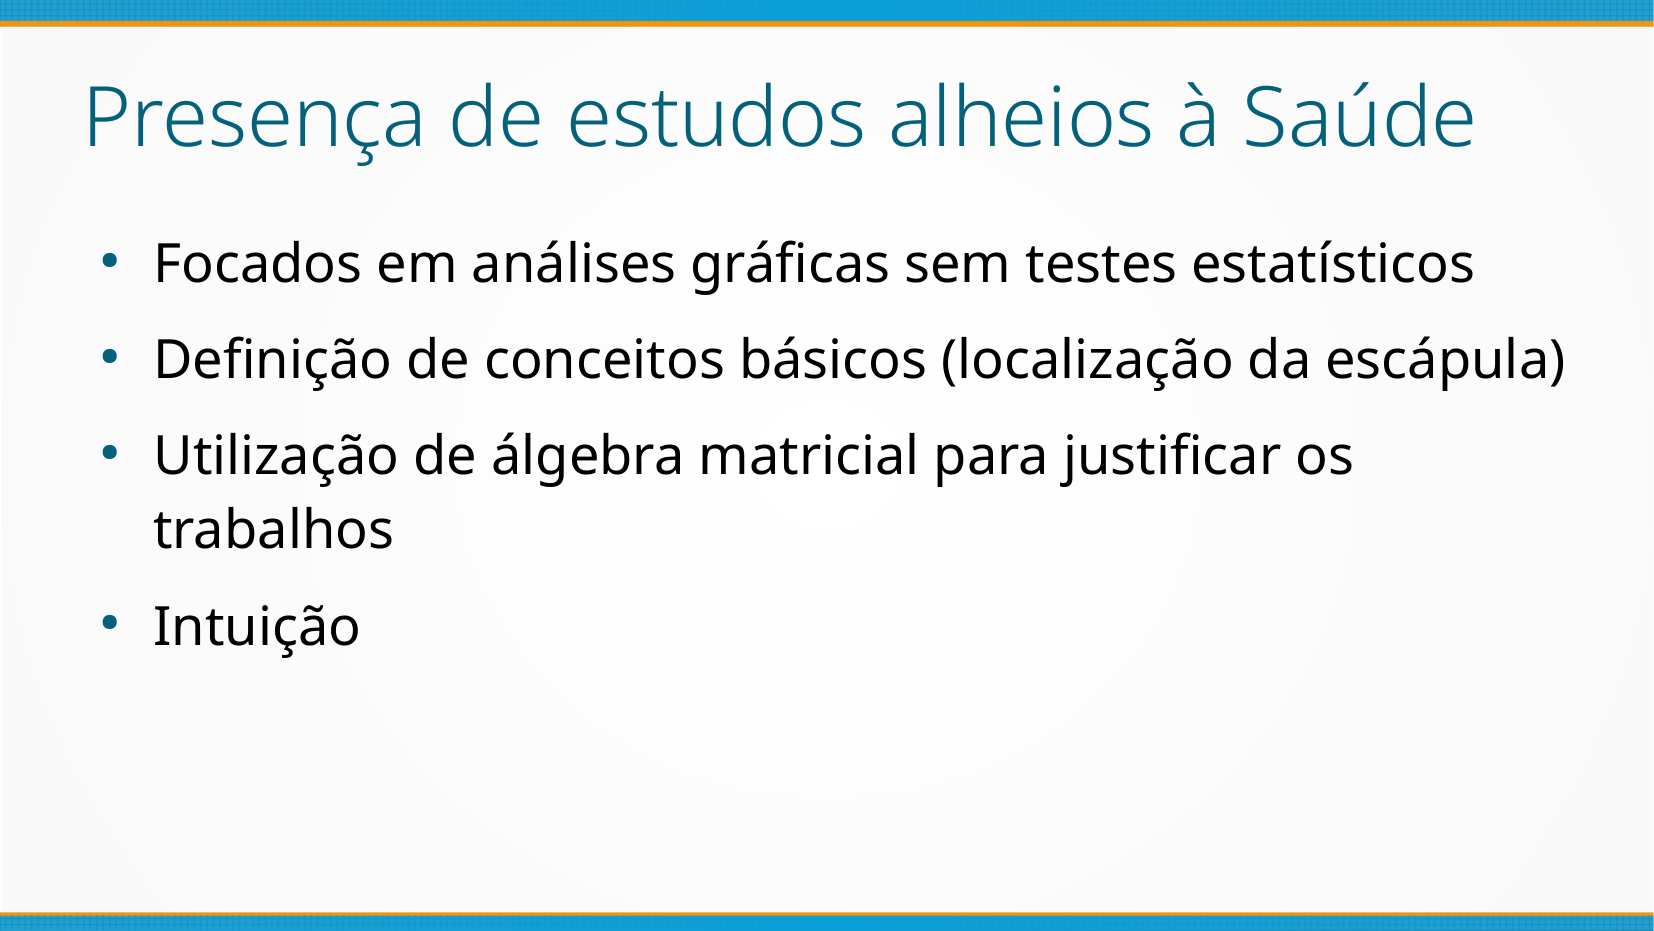

# Presença de estudos alheios à Saúde
Focados em análises gráficas sem testes estatísticos
Definição de conceitos básicos (localização da escápula)
Utilização de álgebra matricial para justificar os trabalhos
Intuição